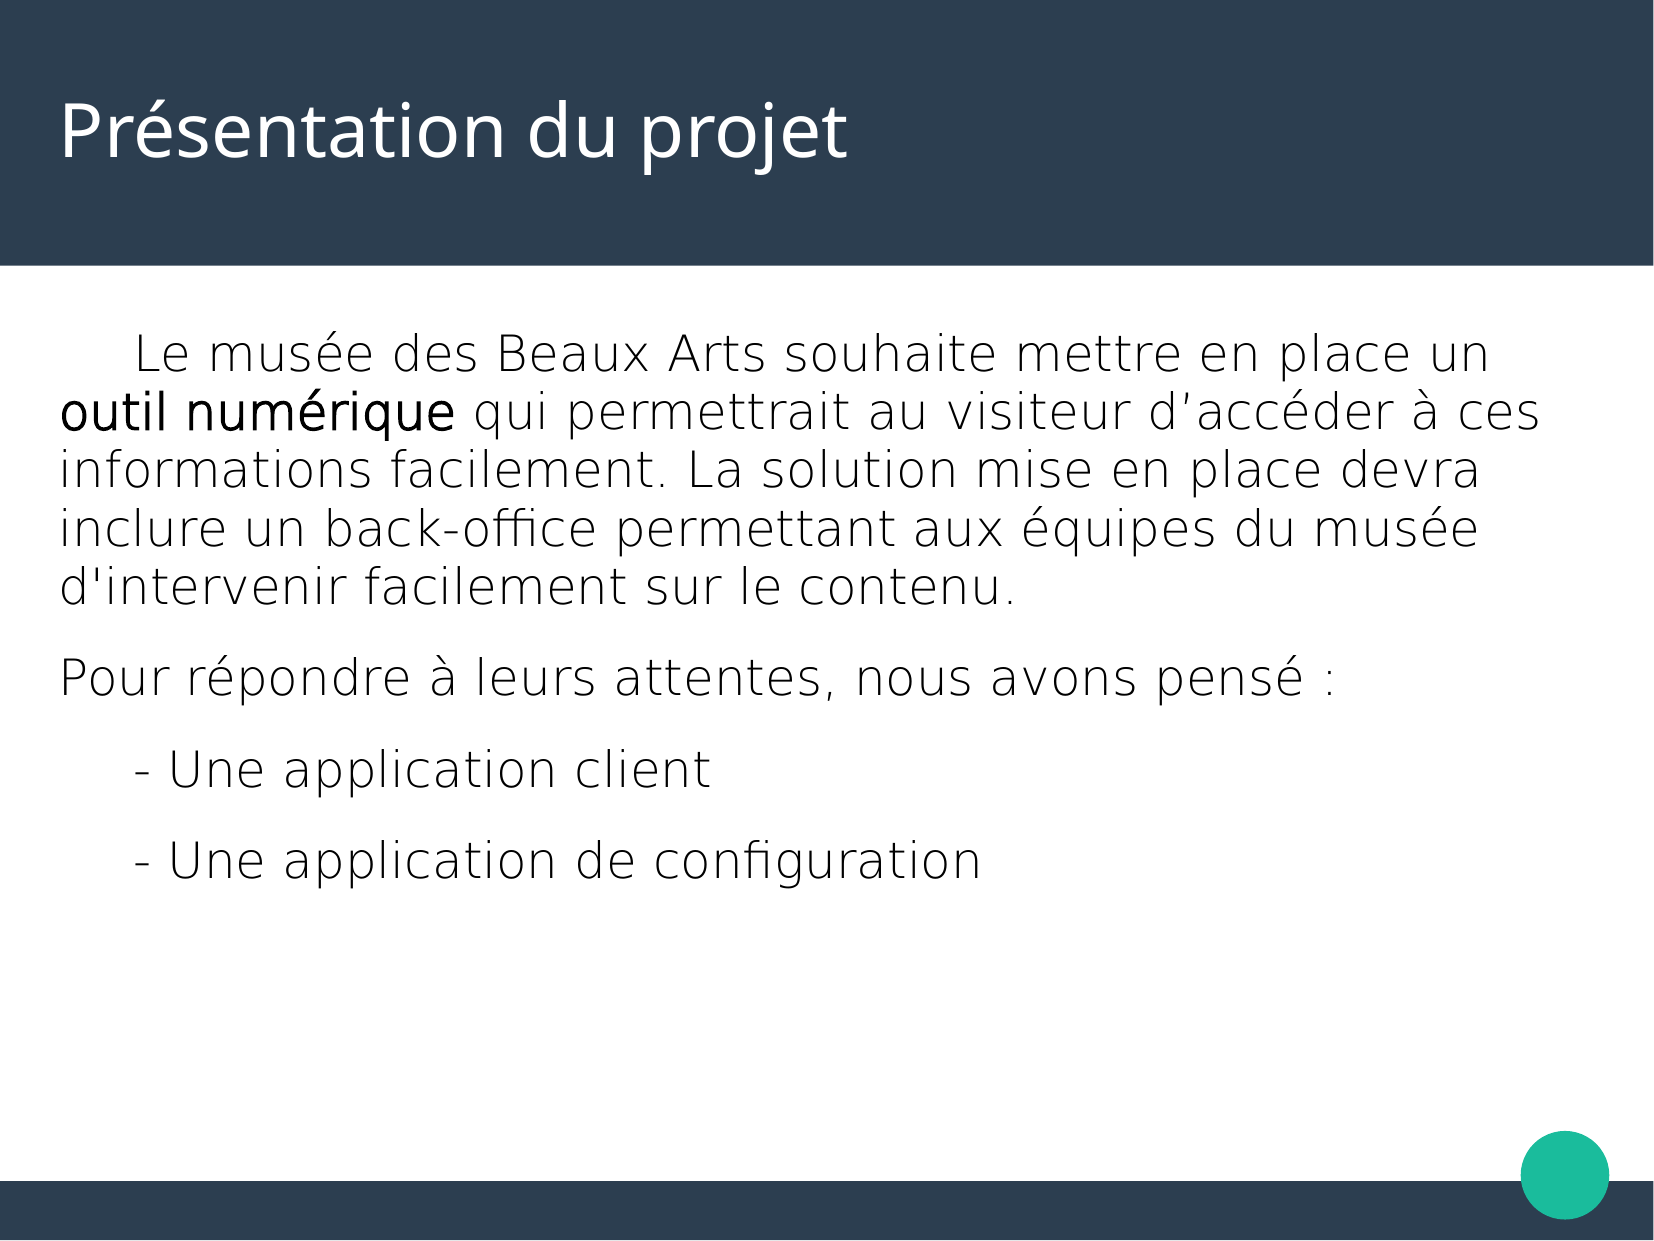

# Présentation du projet
Le musée des Beaux Arts souhaite mettre en place un outil numérique qui permettrait au visiteur d’accéder à ces informations facilement. La solution mise en place devra inclure un back-office permettant aux équipes du musée d'intervenir facilement sur le contenu.
Pour répondre à leurs attentes, nous avons pensé :
- Une application client
- Une application de configuration